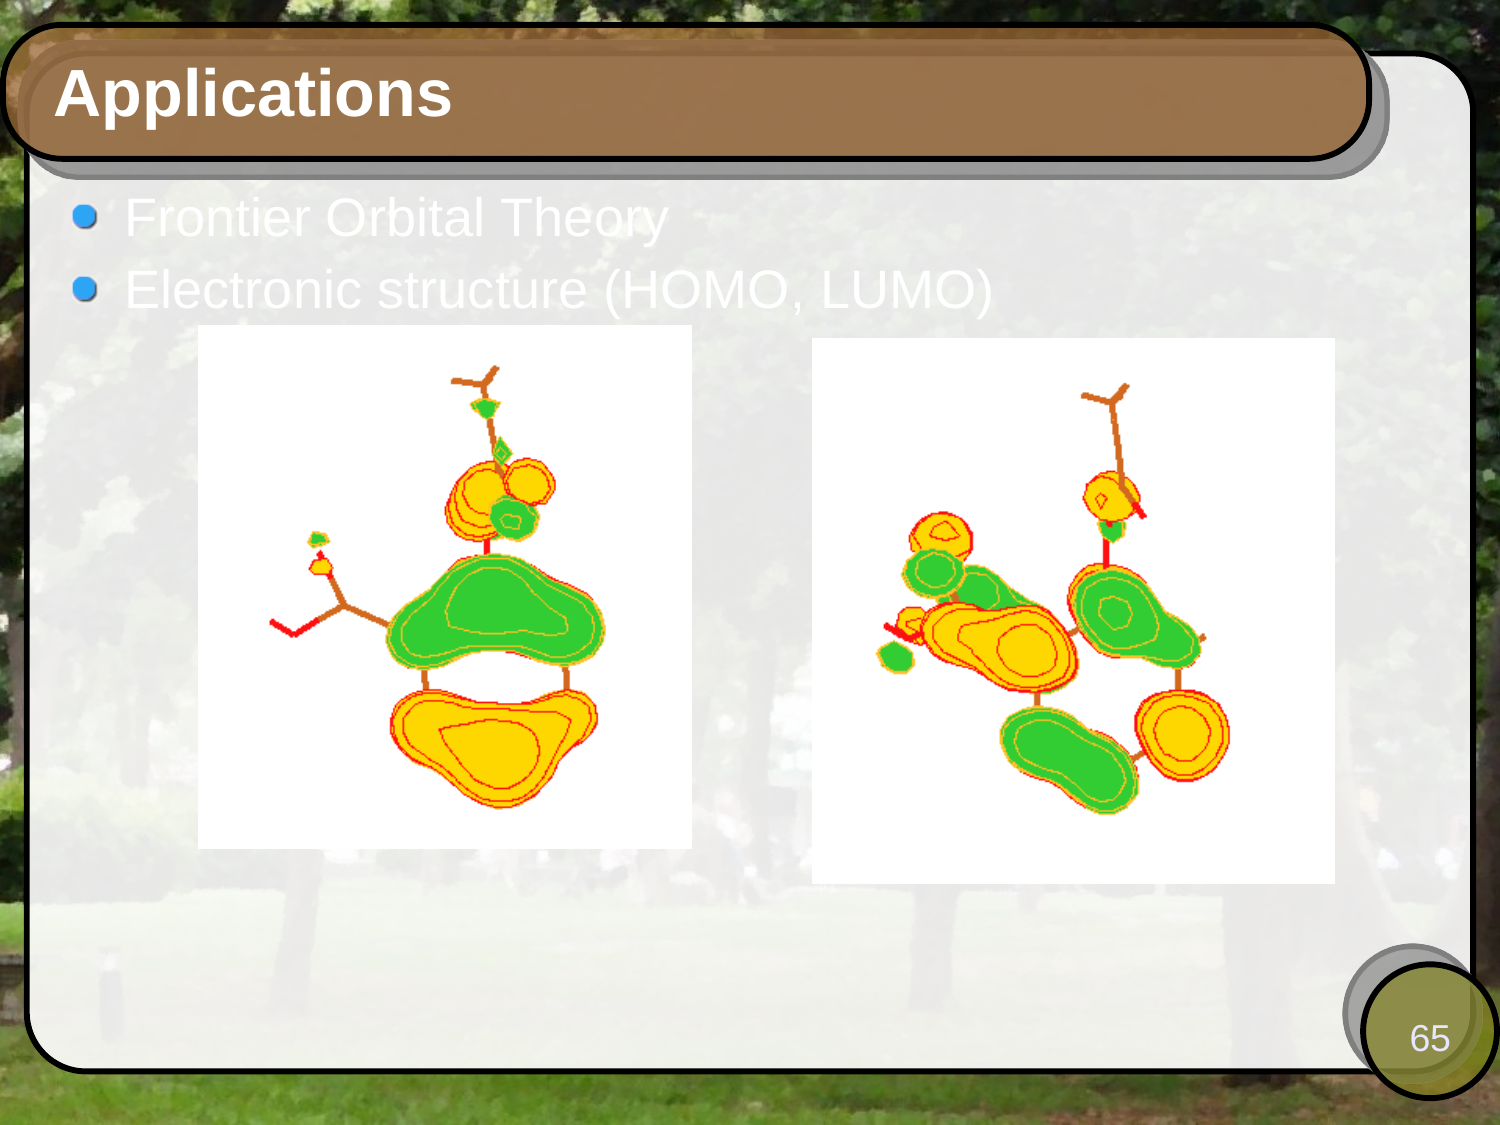

# Applications
Frontier Orbital Theory
Electronic structure (HOMO, LUMO)
65